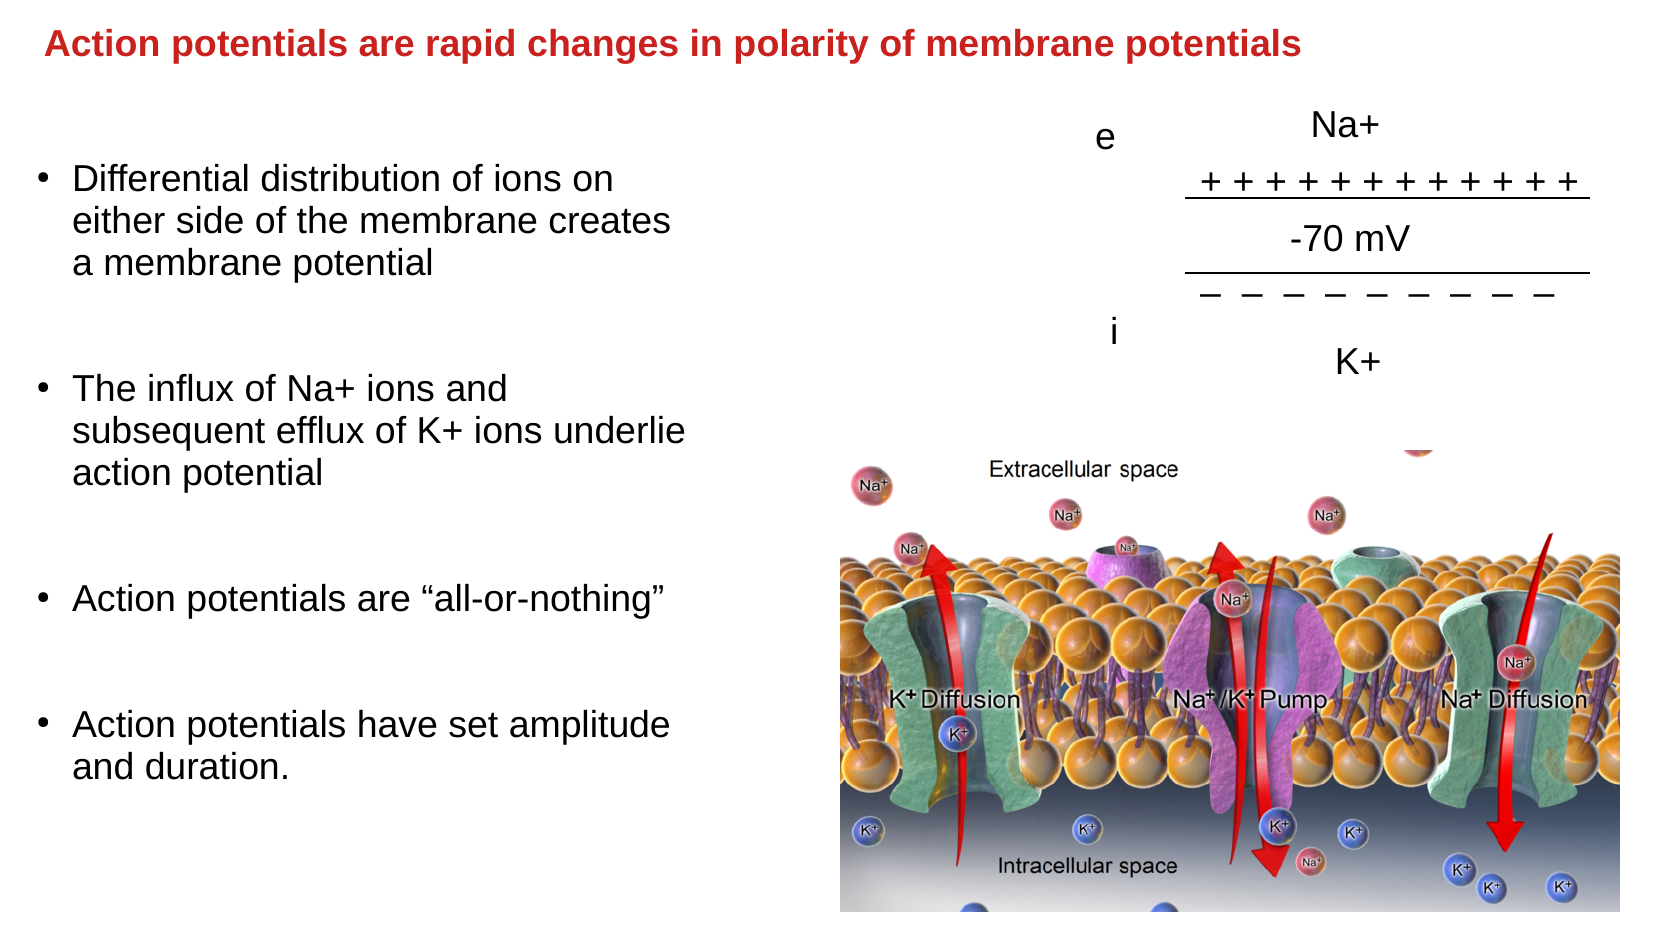

Action potentials are rapid changes in polarity of membrane potentials
Na+
e
Differential distribution of ions on either side of the membrane creates a membrane potential
The influx of Na+ ions and subsequent efflux of K+ ions underlie action potential
Action potentials are “all-or-nothing”
Action potentials have set amplitude and duration.
+ + + + + + + + + + + +
-70 mV
– – – – – – – – –
i
K+